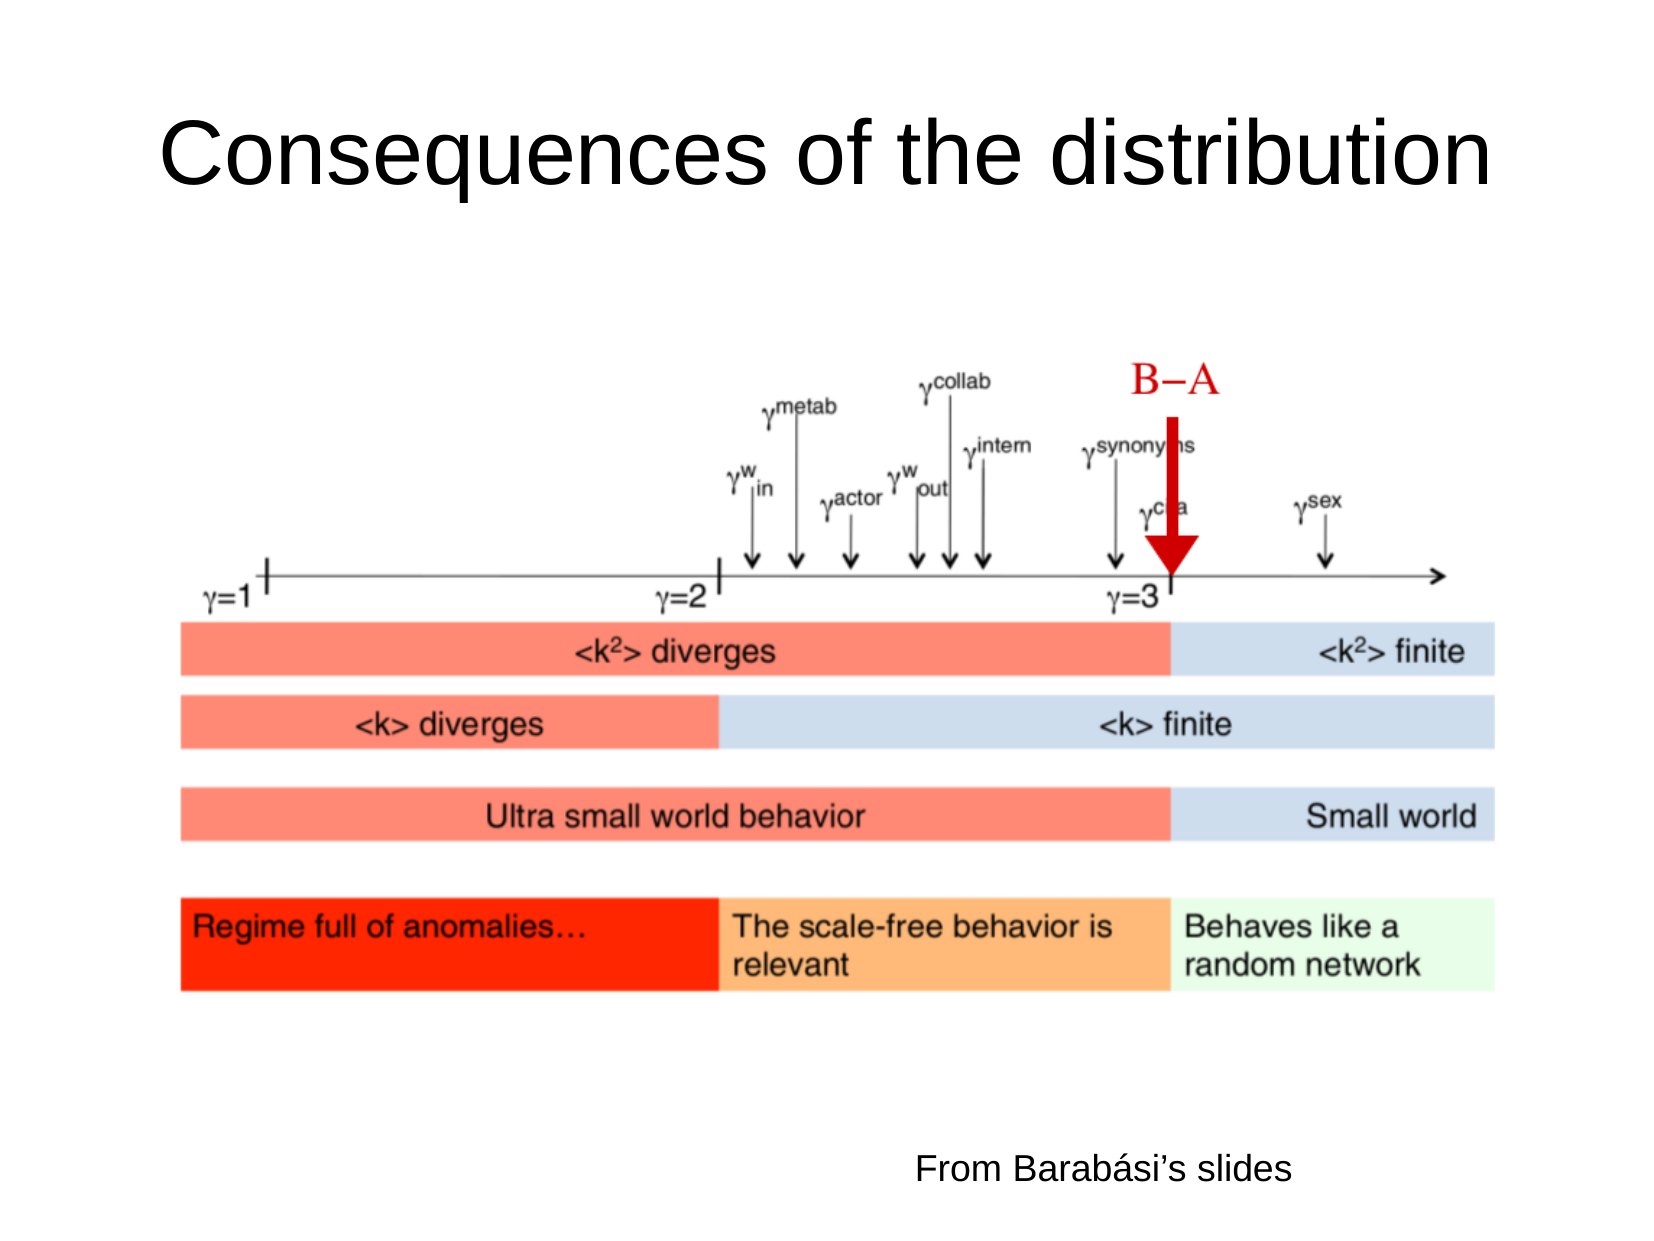

# Consequences of the distribution
From Barabási’s slides